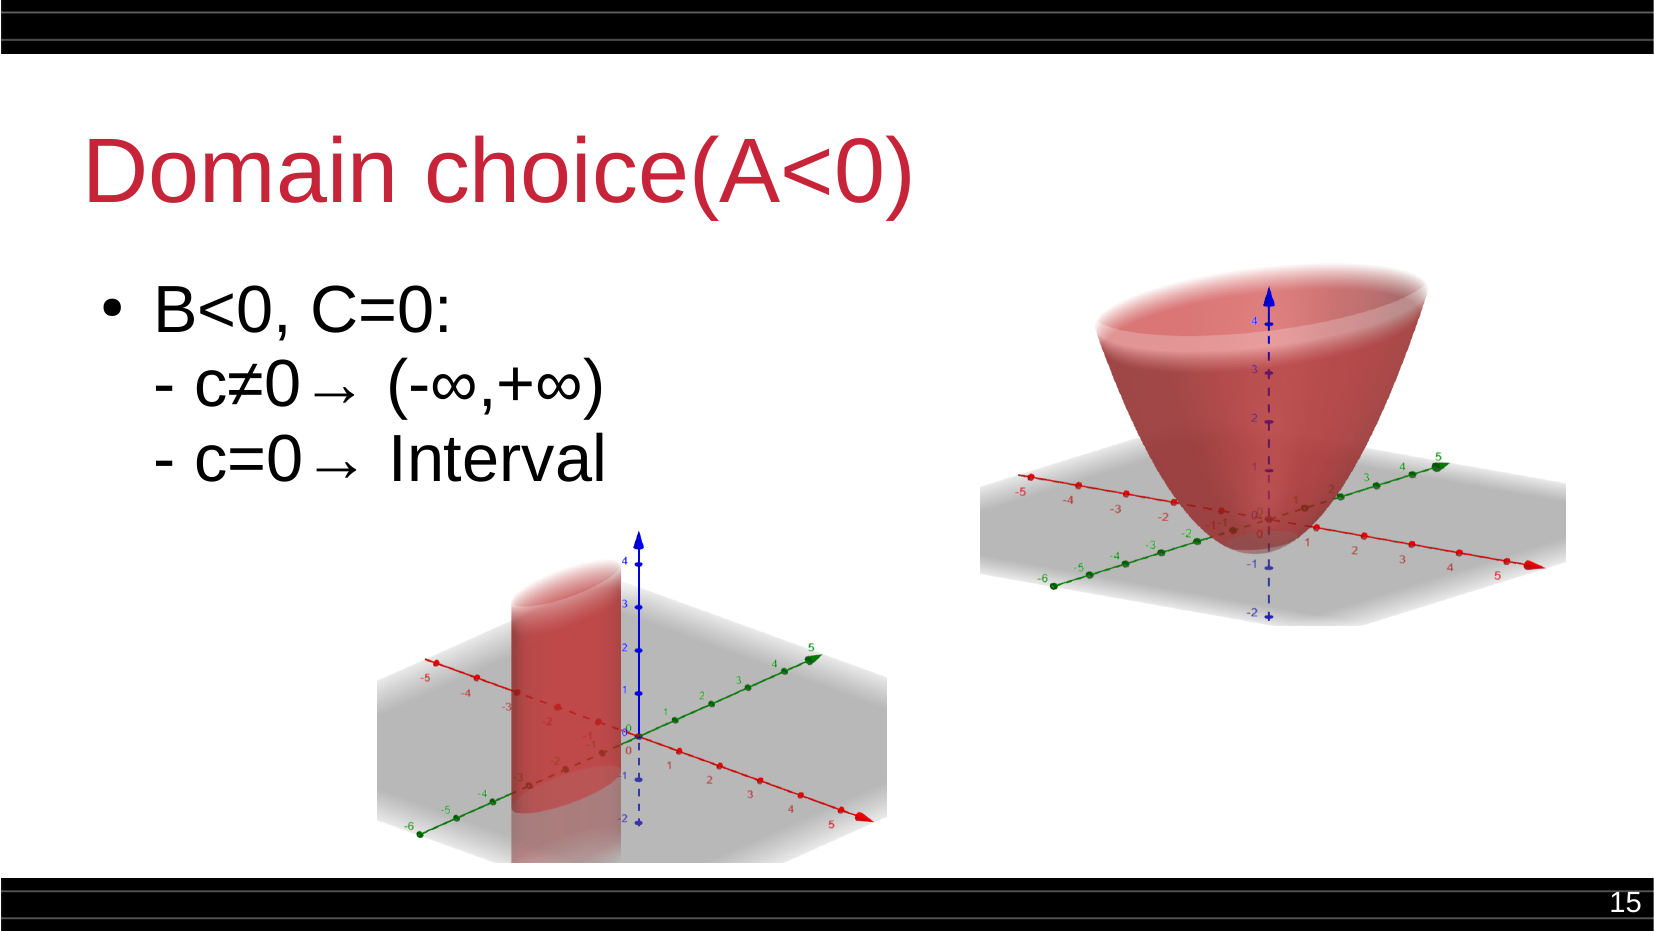

# Domain choice(A<0)
B<0, C=0:
- c≠0→ (-∞,+∞)
- c=0→ Interval